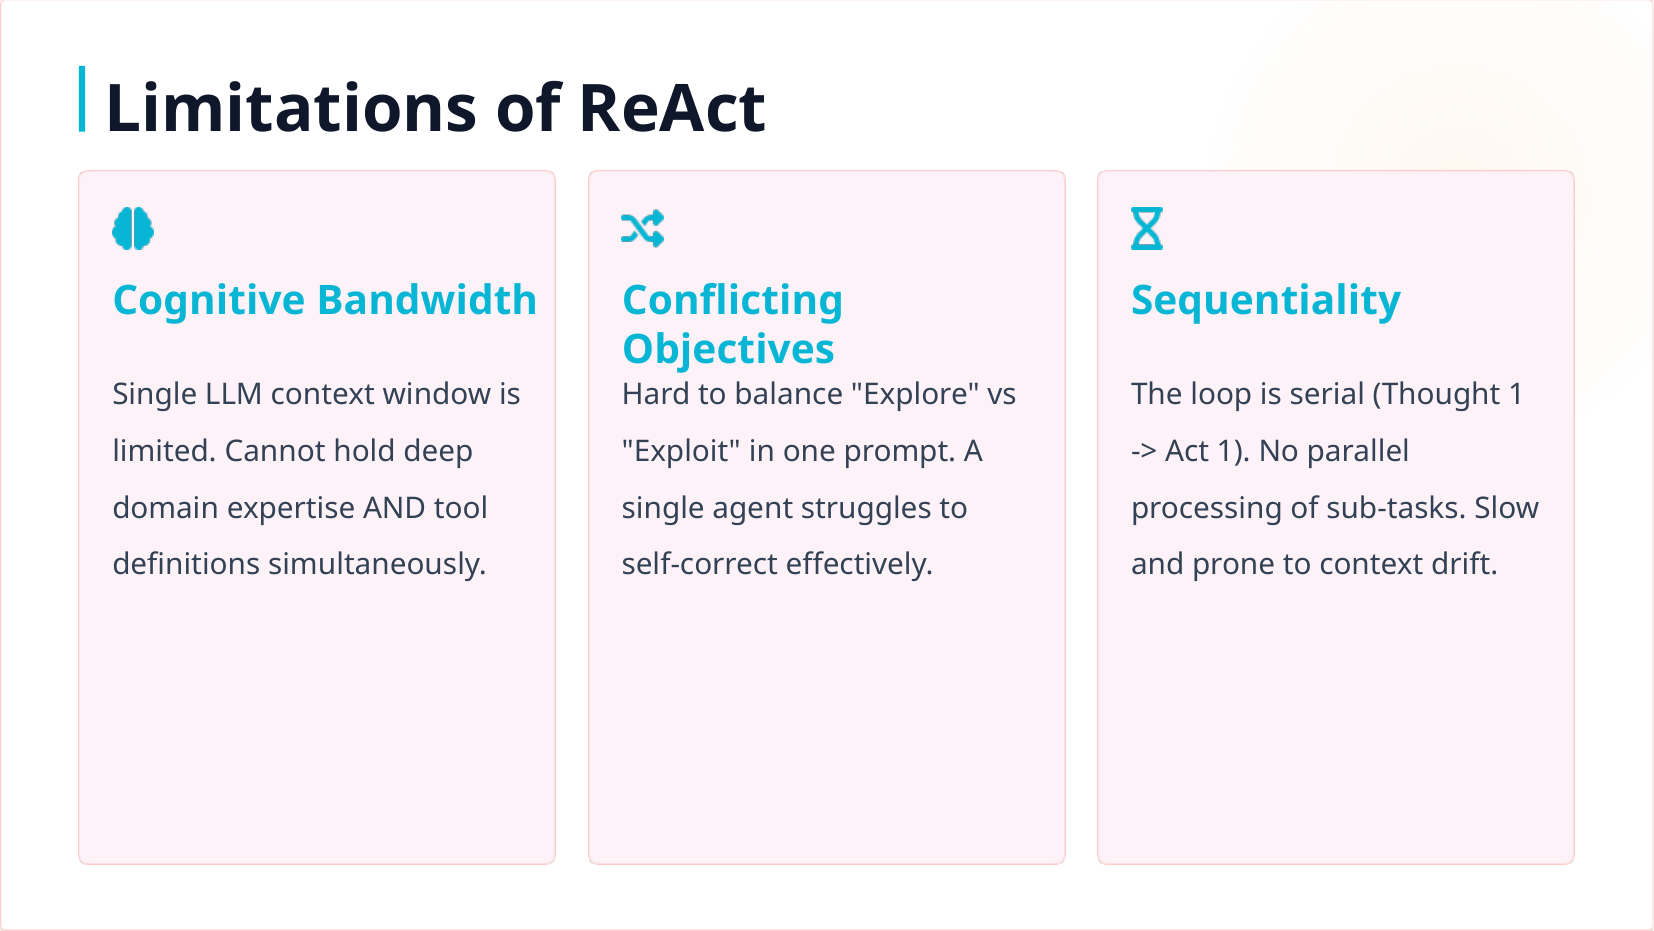

Limitations of ReAct
Cognitive Bandwidth
Conflicting Objectives
Sequentiality
Single LLM context window is limited. Cannot hold deep domain expertise AND tool definitions simultaneously.
Hard to balance "Explore" vs "Exploit" in one prompt. A single agent struggles to self-correct effectively.
The loop is serial (Thought 1 -> Act 1). No parallel processing of sub-tasks. Slow and prone to context drift.